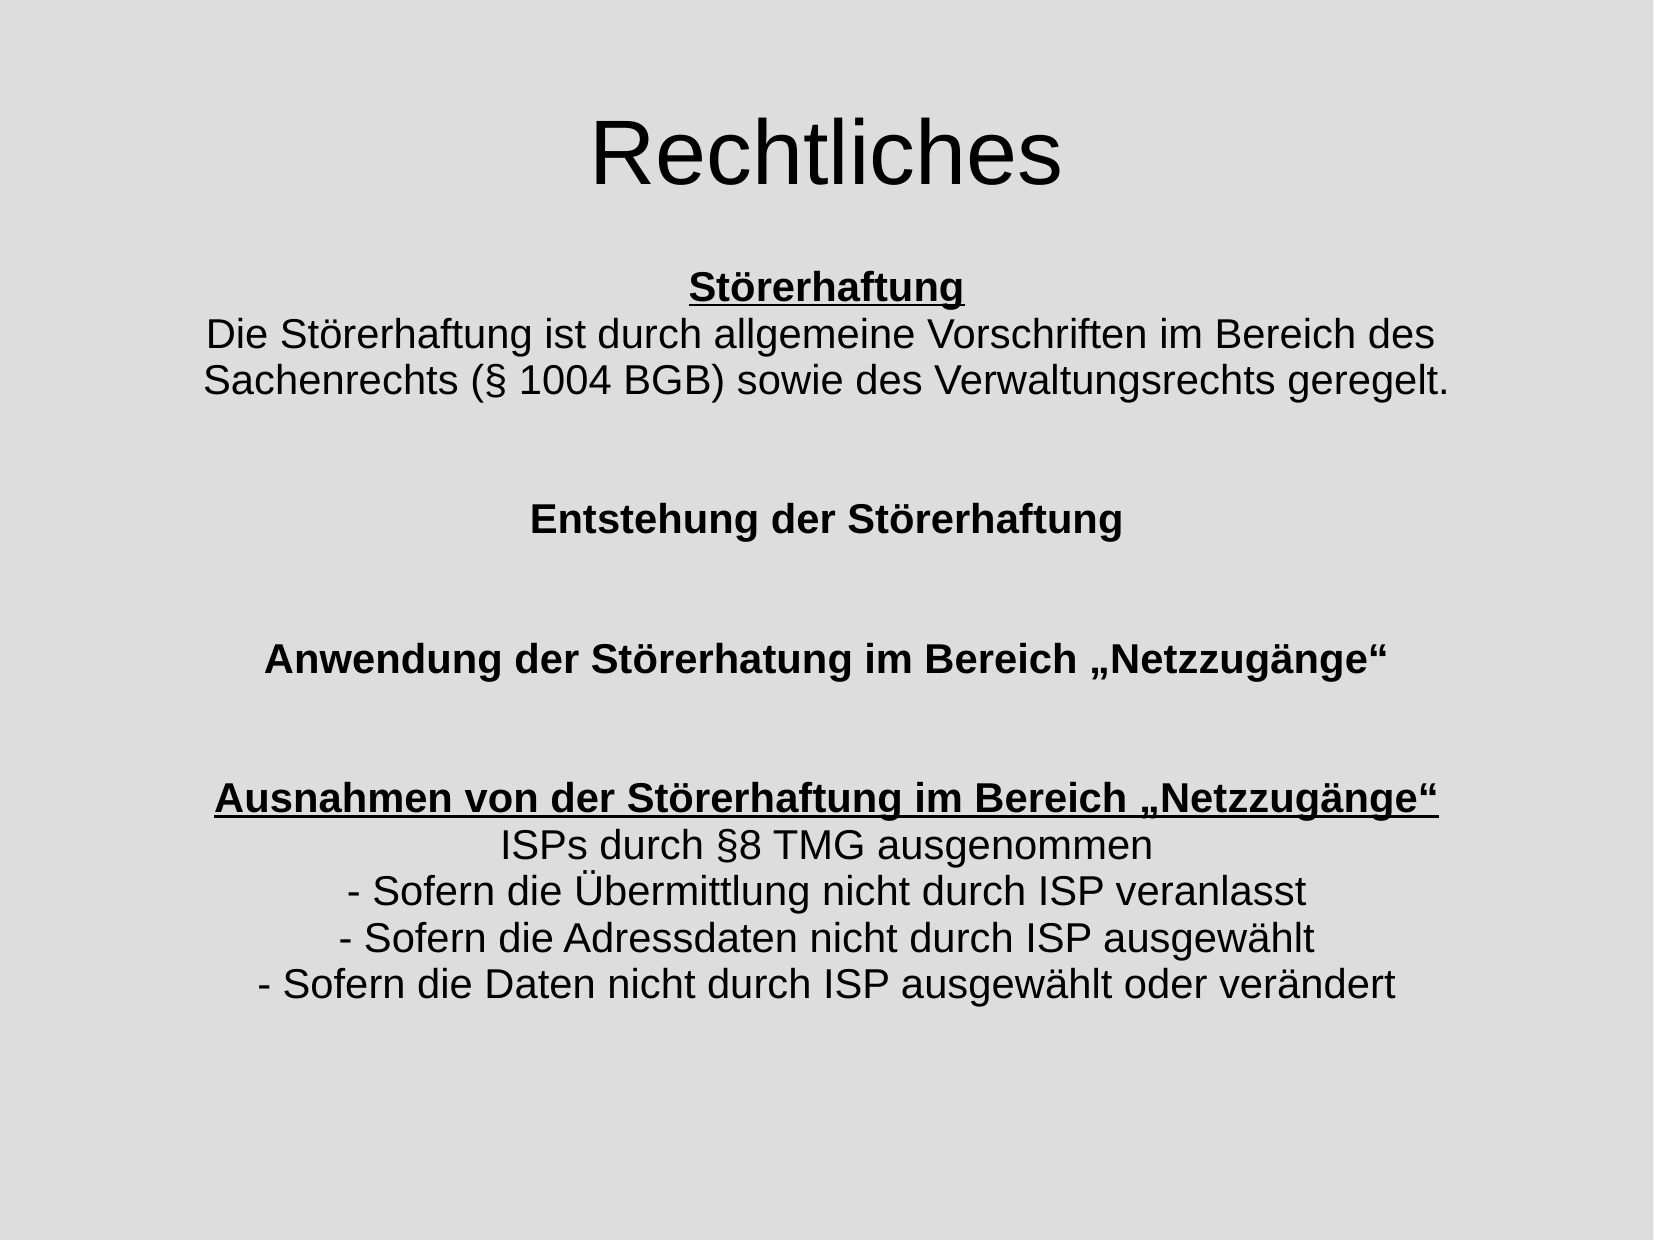

# Rechtliches
Störerhaftung
Die Störerhaftung ist durch allgemeine Vorschriften im Bereich des
Sachenrechts (§ 1004 BGB) sowie des Verwaltungsrechts geregelt.
Entstehung der Störerhaftung
Anwendung der Störerhatung im Bereich „Netzzugänge“
Ausnahmen von der Störerhaftung im Bereich „Netzzugänge“
ISPs durch §8 TMG ausgenommen
- Sofern die Übermittlung nicht durch ISP veranlasst
- Sofern die Adressdaten nicht durch ISP ausgewählt
- Sofern die Daten nicht durch ISP ausgewählt oder verändert